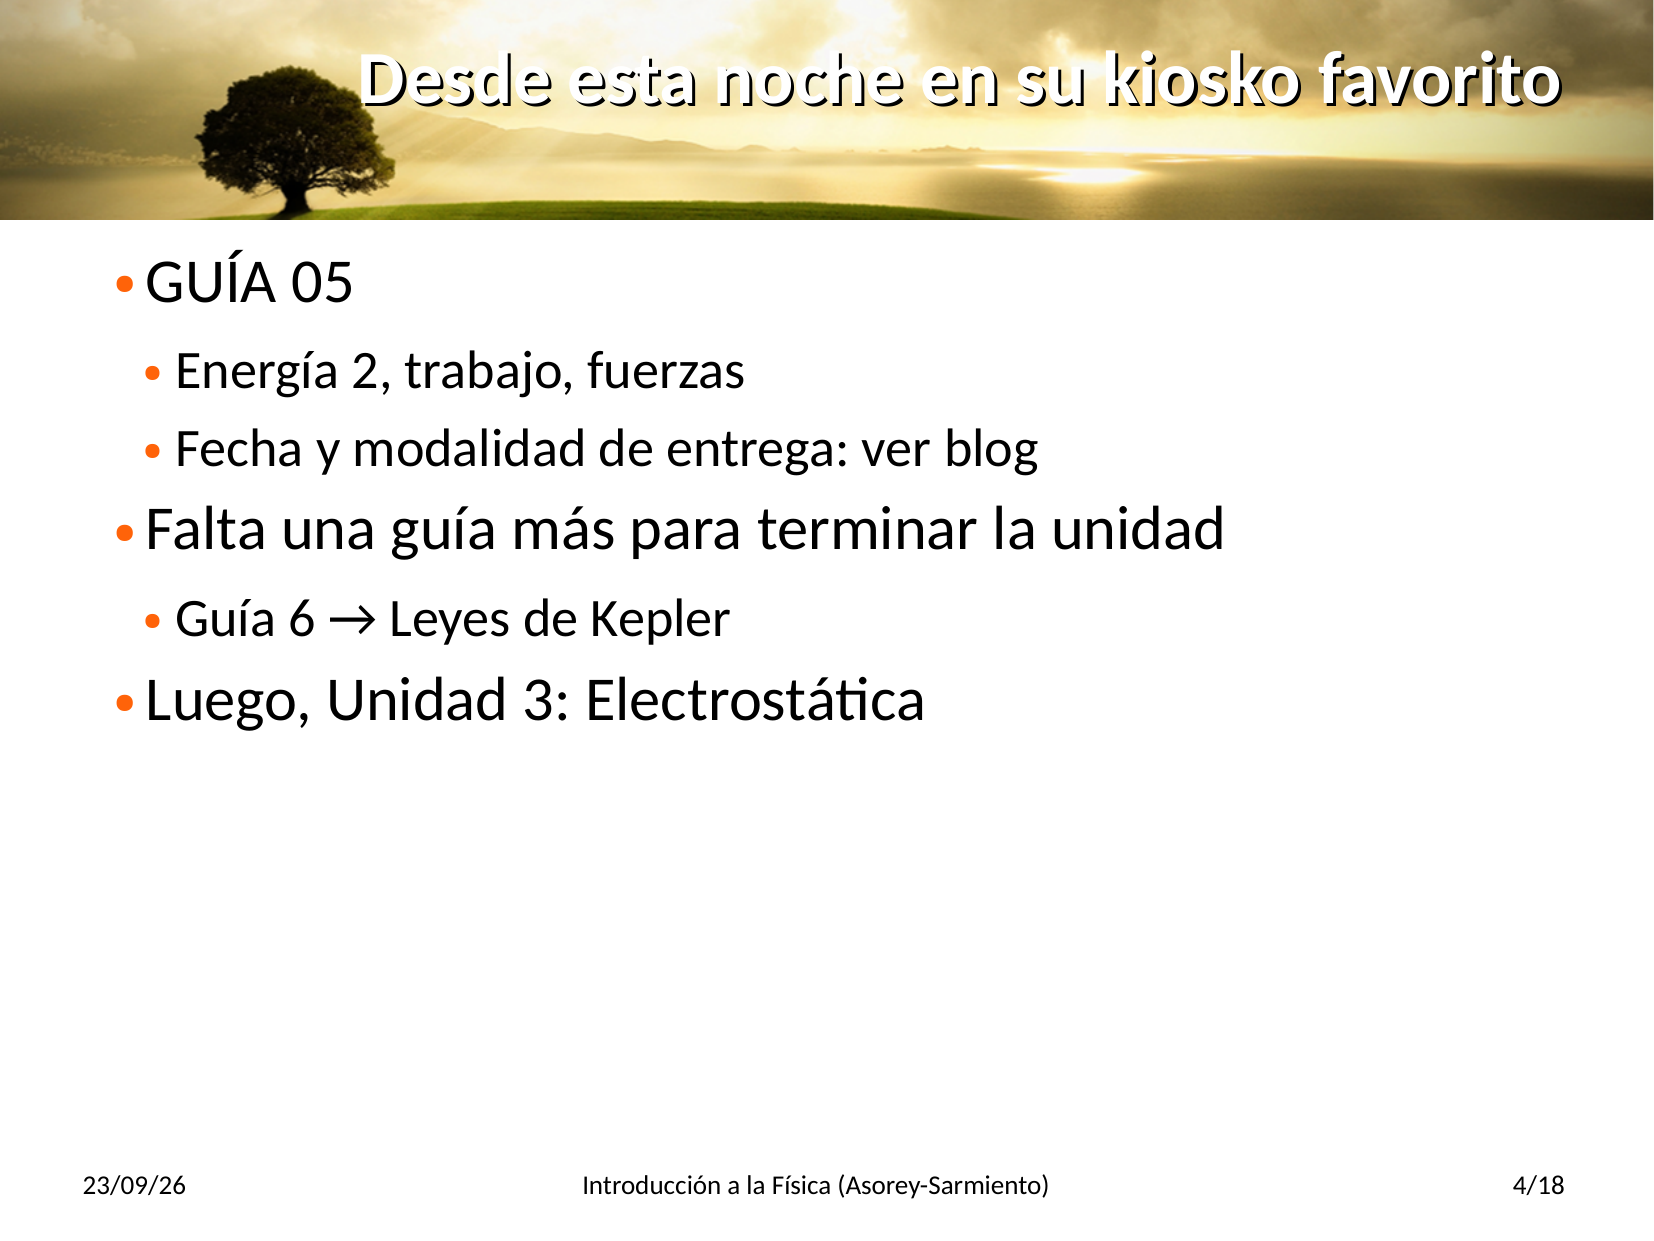

# Desde esta noche en su kiosko favorito
GUÍA 05
Energía 2, trabajo, fuerzas
Fecha y modalidad de entrega: ver blog
Falta una guía más para terminar la unidad
Guía 6 → Leyes de Kepler
Luego, Unidad 3: Electrostática
Introducción a la Física (Asorey-Sarmiento)
4